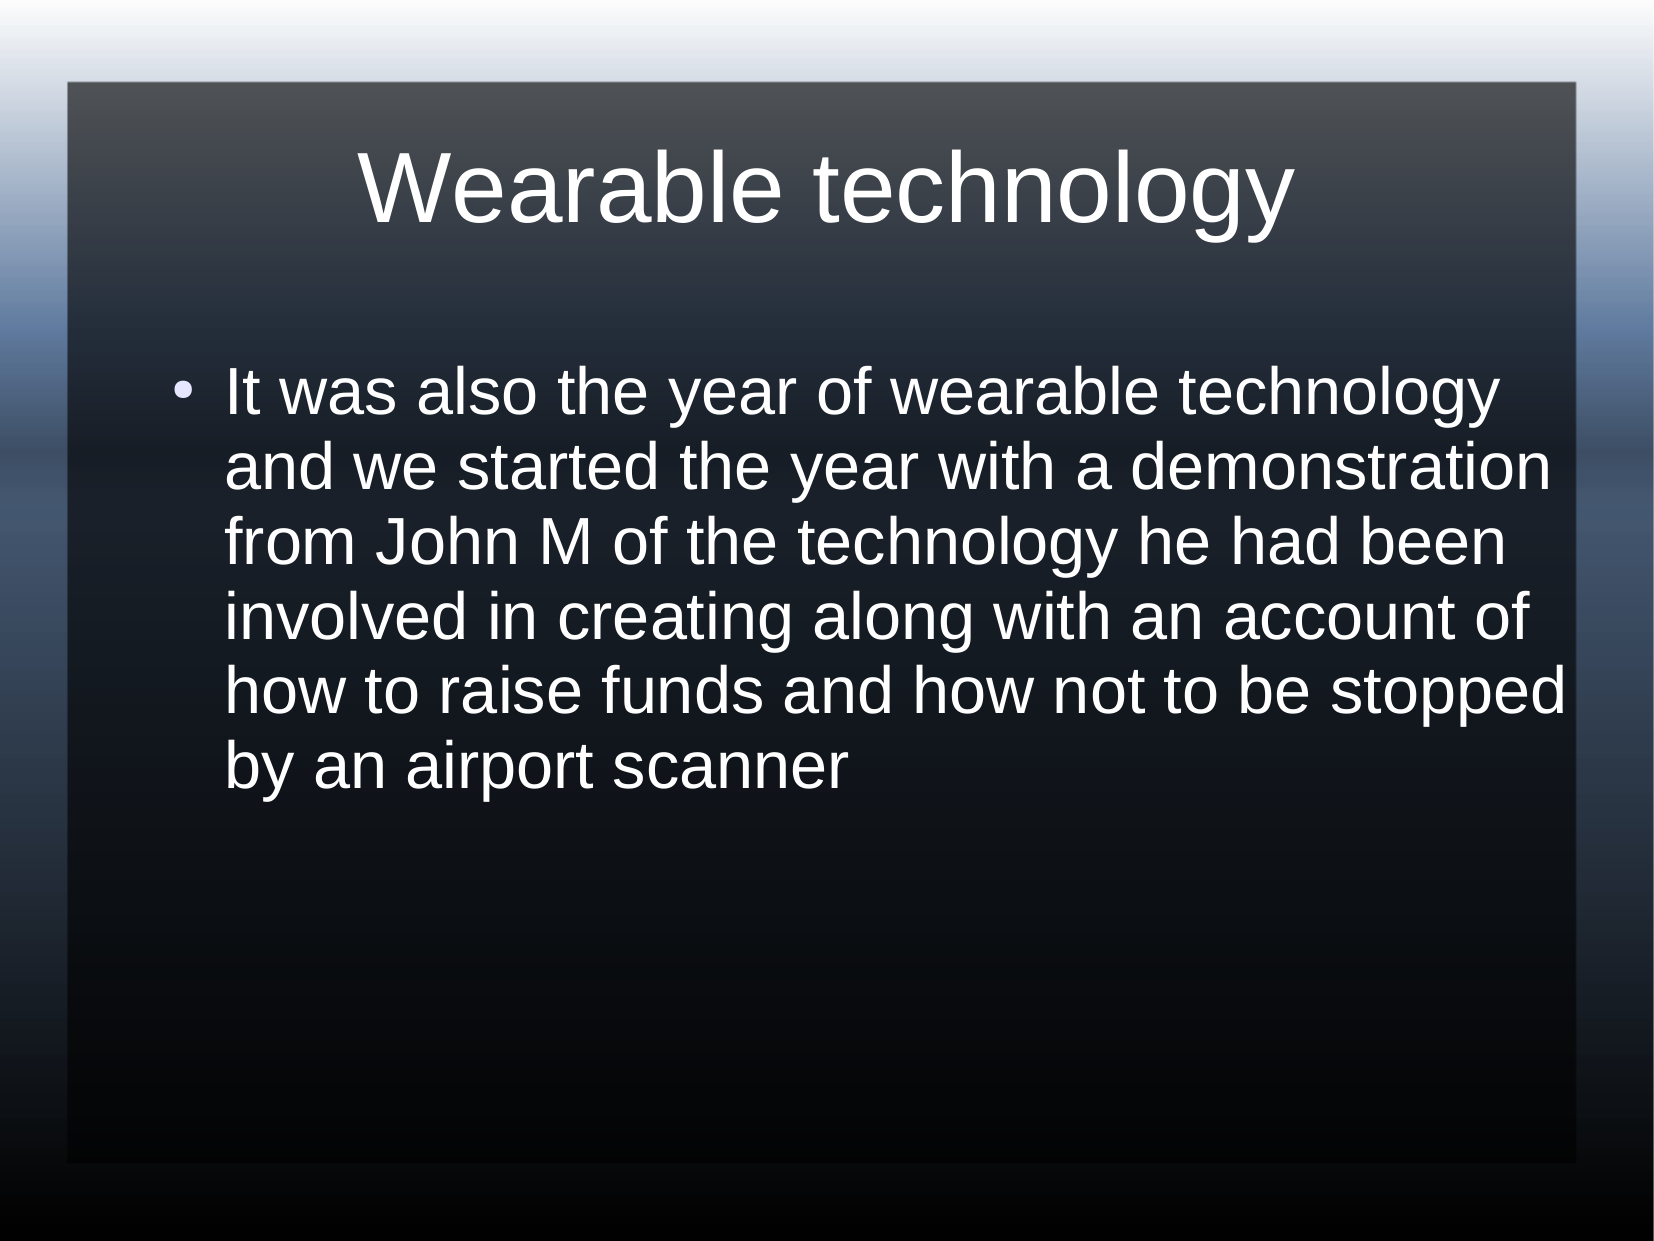

# Wearable technology
It was also the year of wearable technology and we started the year with a demonstration from John M of the technology he had been involved in creating along with an account of how to raise funds and how not to be stopped by an airport scanner